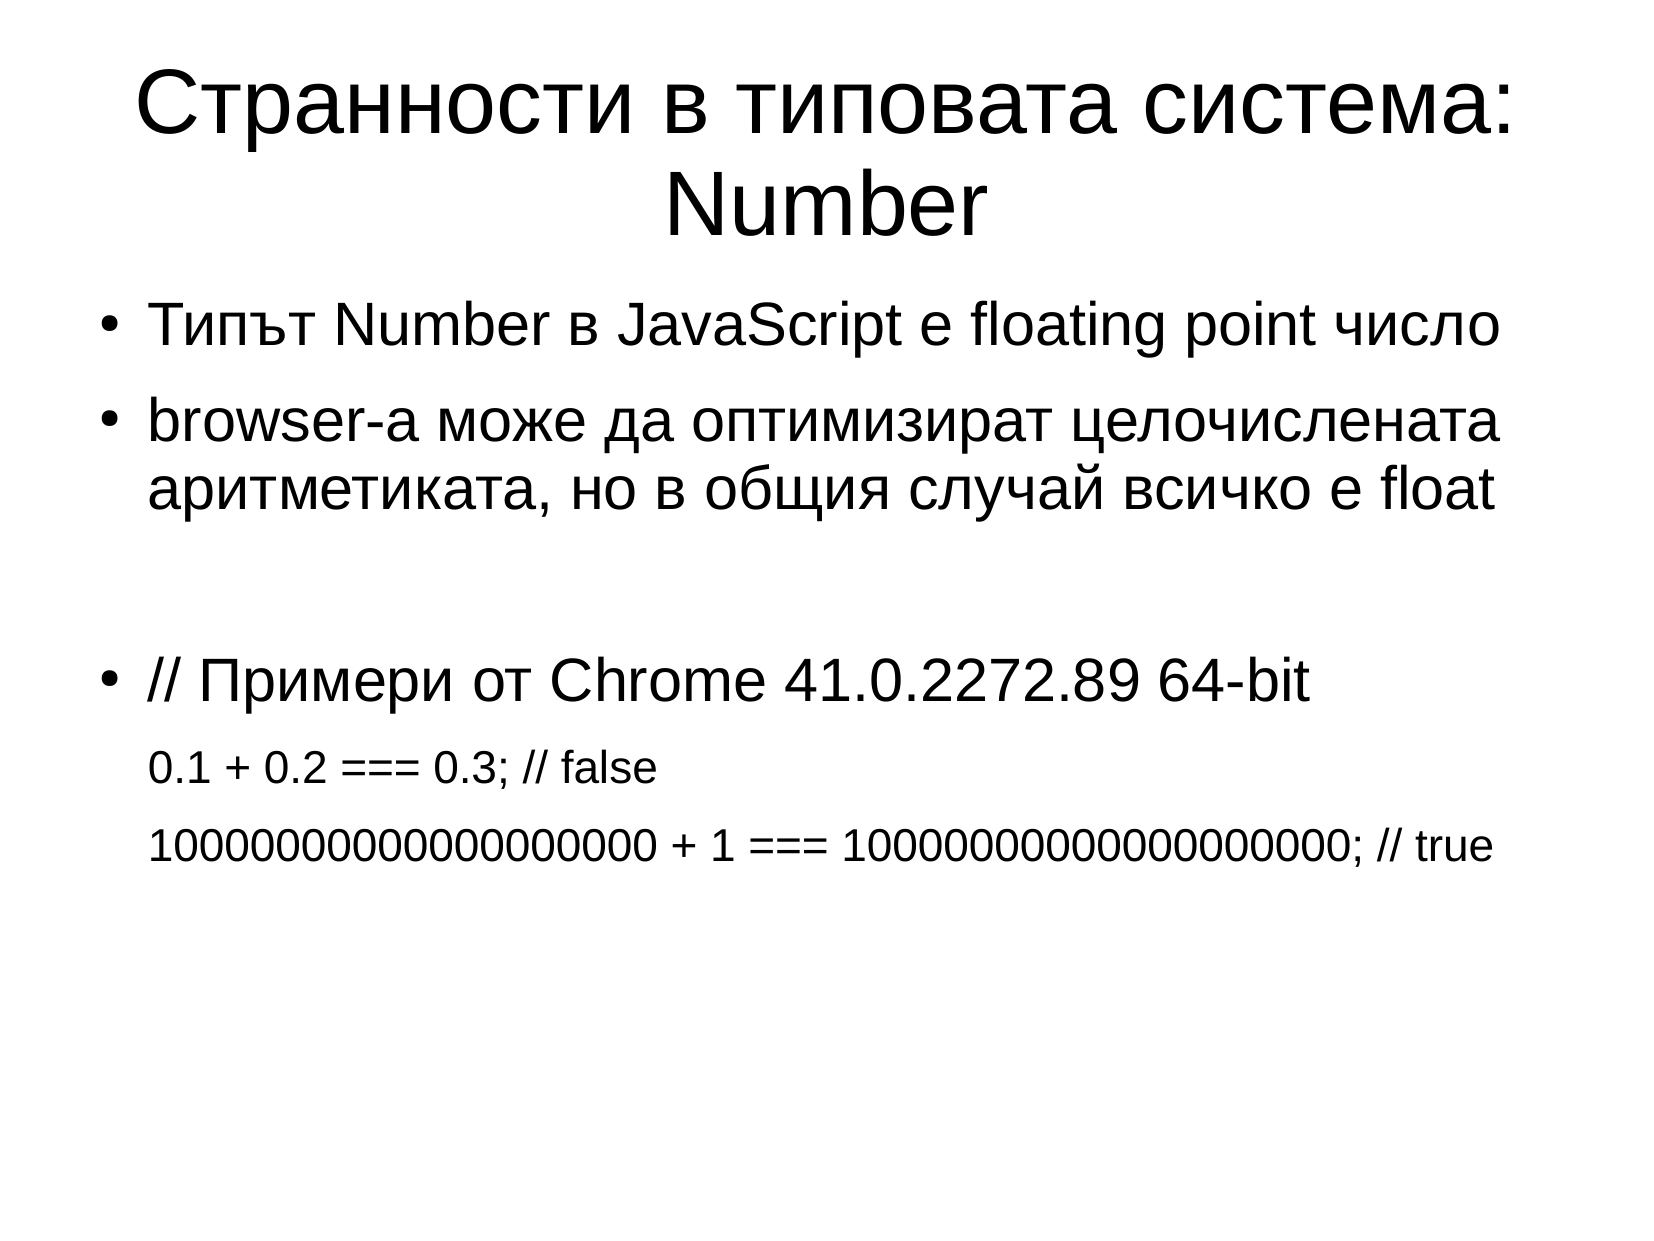

# Странности в типовата система: Number
Типът Number в JavaScript е floating point число
browser-а може да оптимизират целочислената аритметиката, но в общия случай всичко е float
// Примери от Chrome 41.0.2272.89 64-bit
0.1 + 0.2 === 0.3; // false
10000000000000000000 + 1 === 10000000000000000000; // true